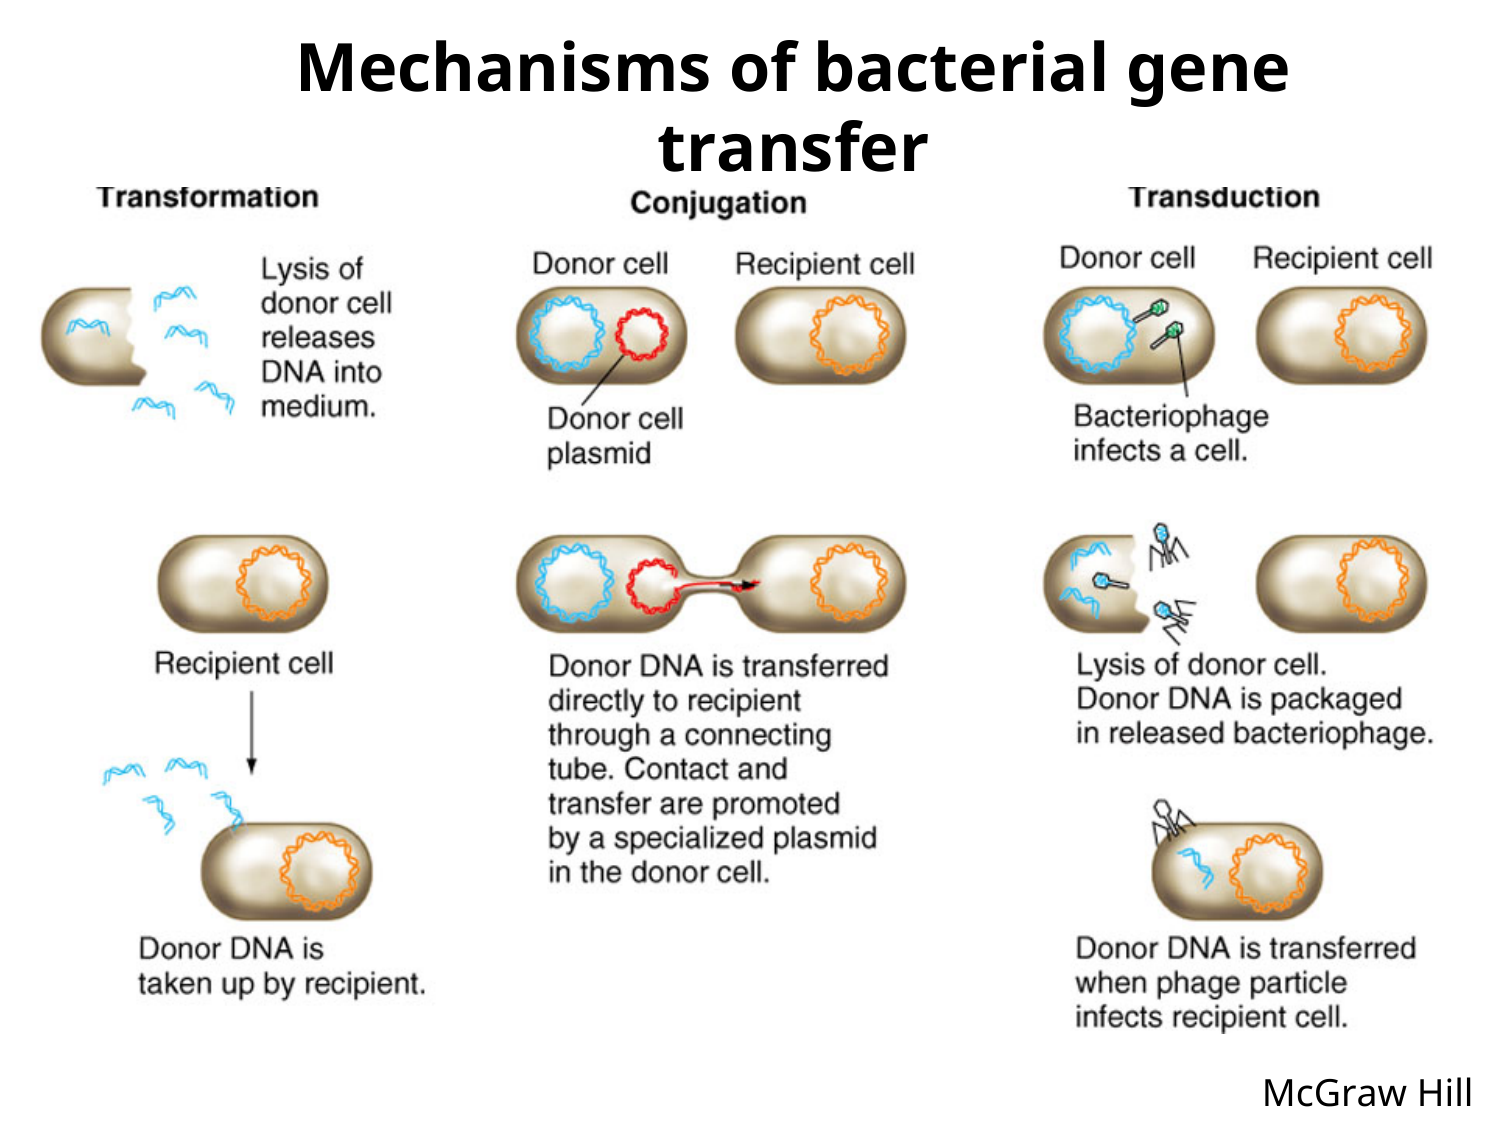

Mechanisms of bacterial gene transfer
McGraw Hill